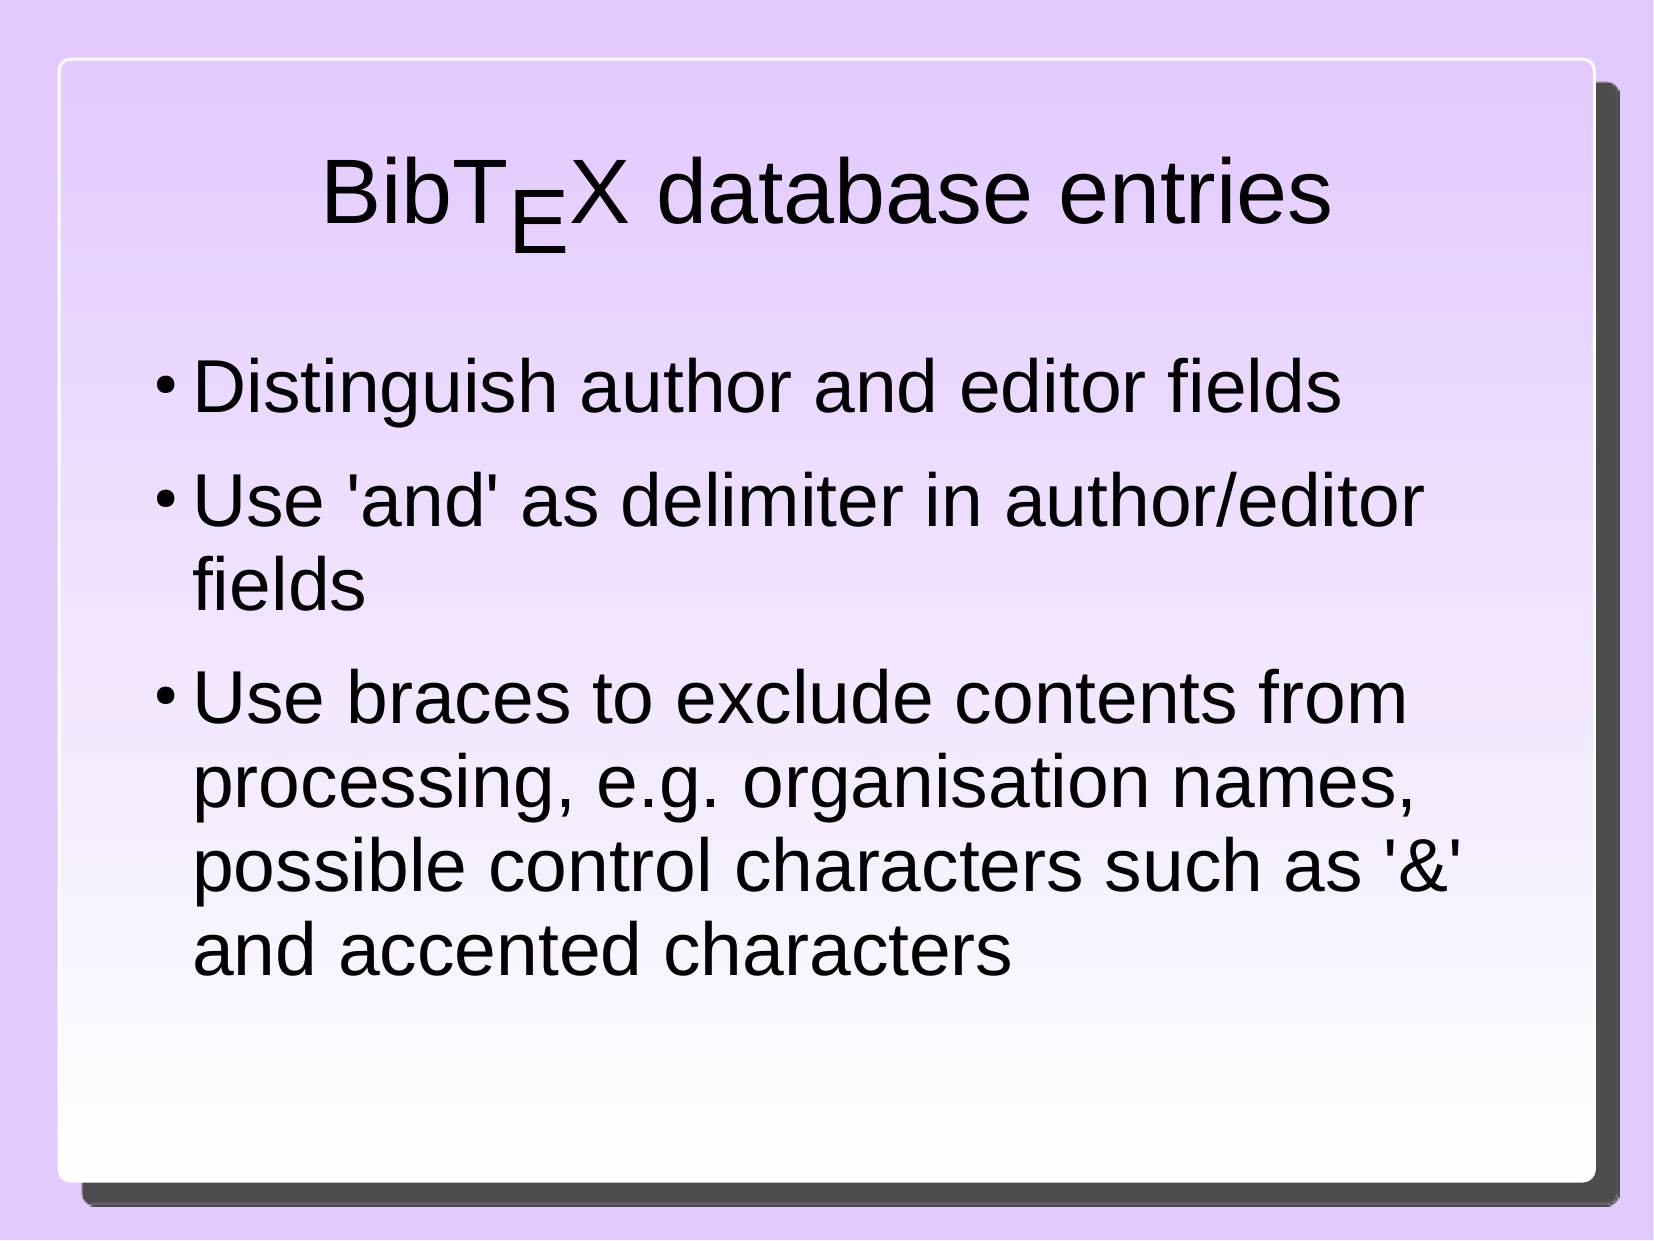

# BibTEX database entries
Distinguish author and editor fields
Use 'and' as delimiter in author/editor fields
Use braces to exclude contents from processing, e.g. organisation names, possible control characters such as '&' and accented characters